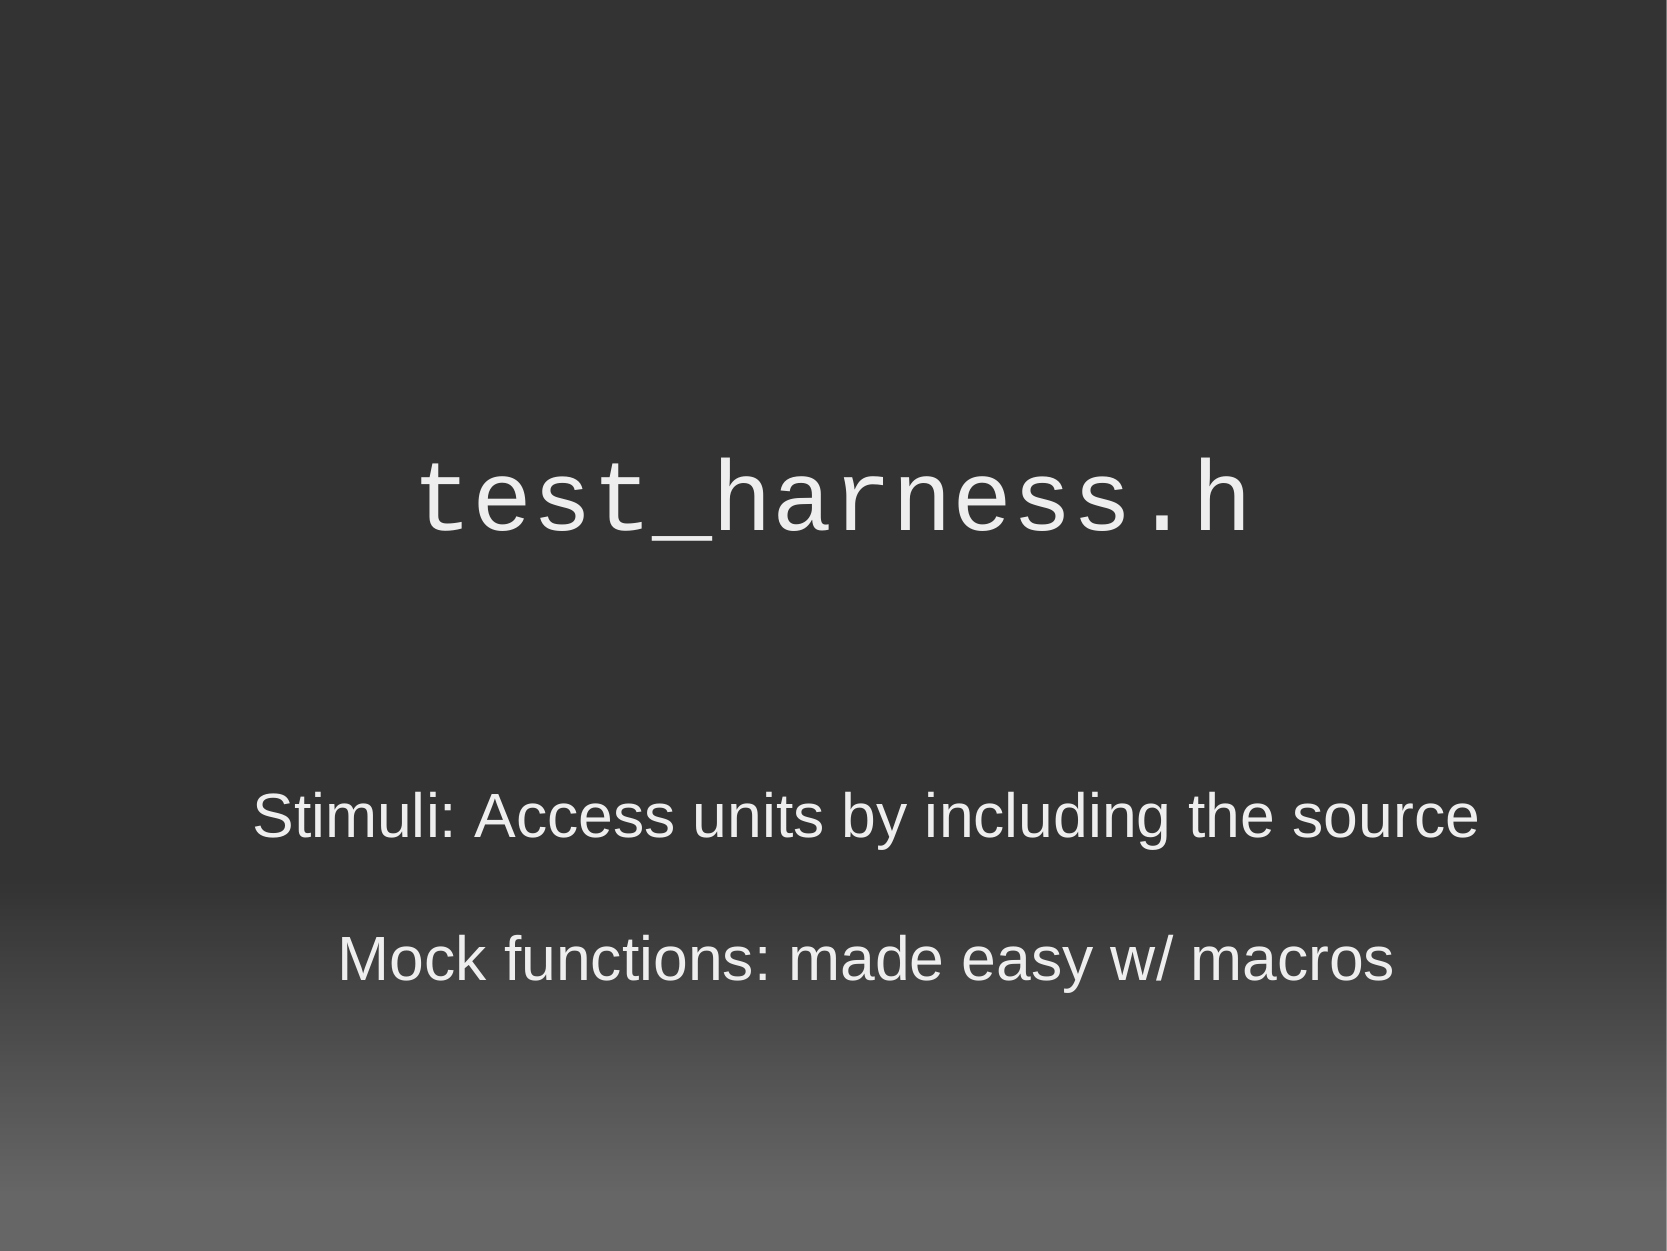

# test_harness.h
Stimuli: Access units by including the source
Mock functions: made easy w/ macros